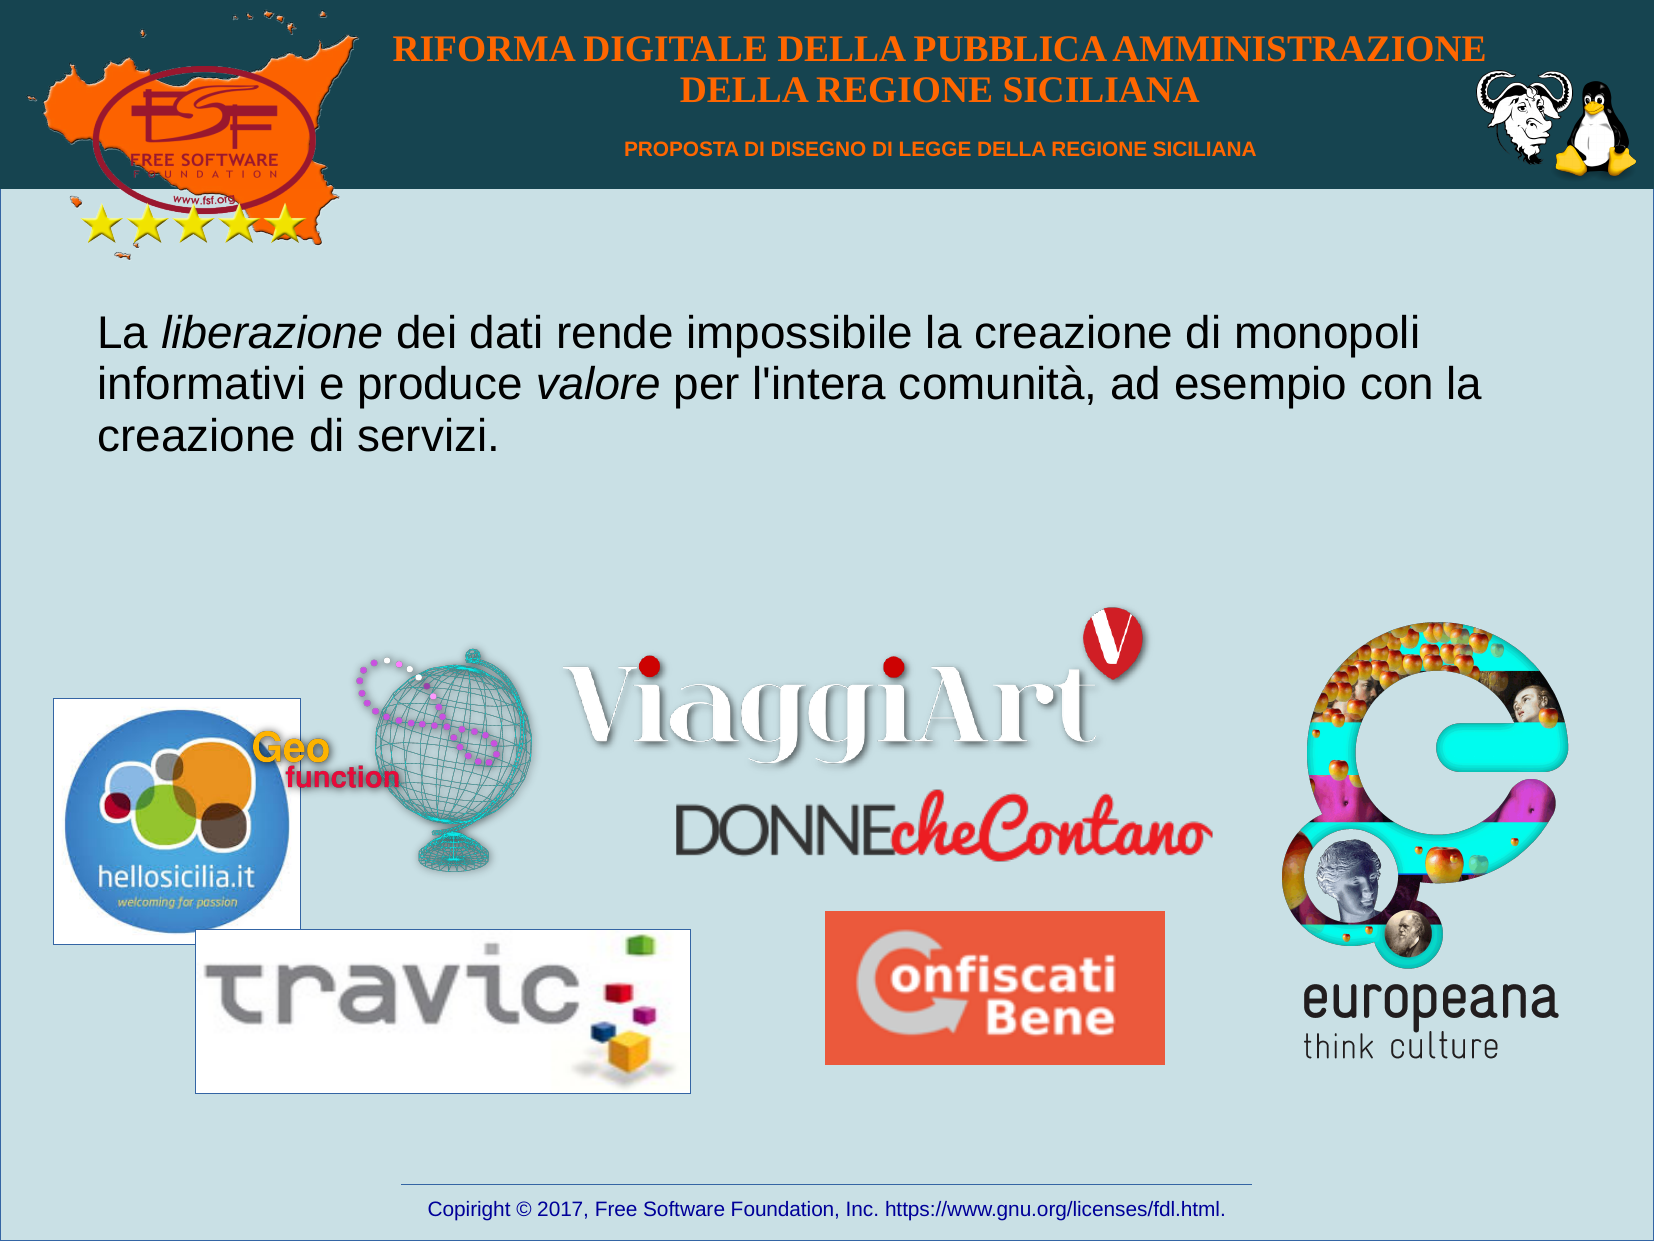

La liberazione dei dati rende impossibile la creazione di monopoli informativi e produce valore per l'intera comunità, ad esempio con la creazione di servizi.